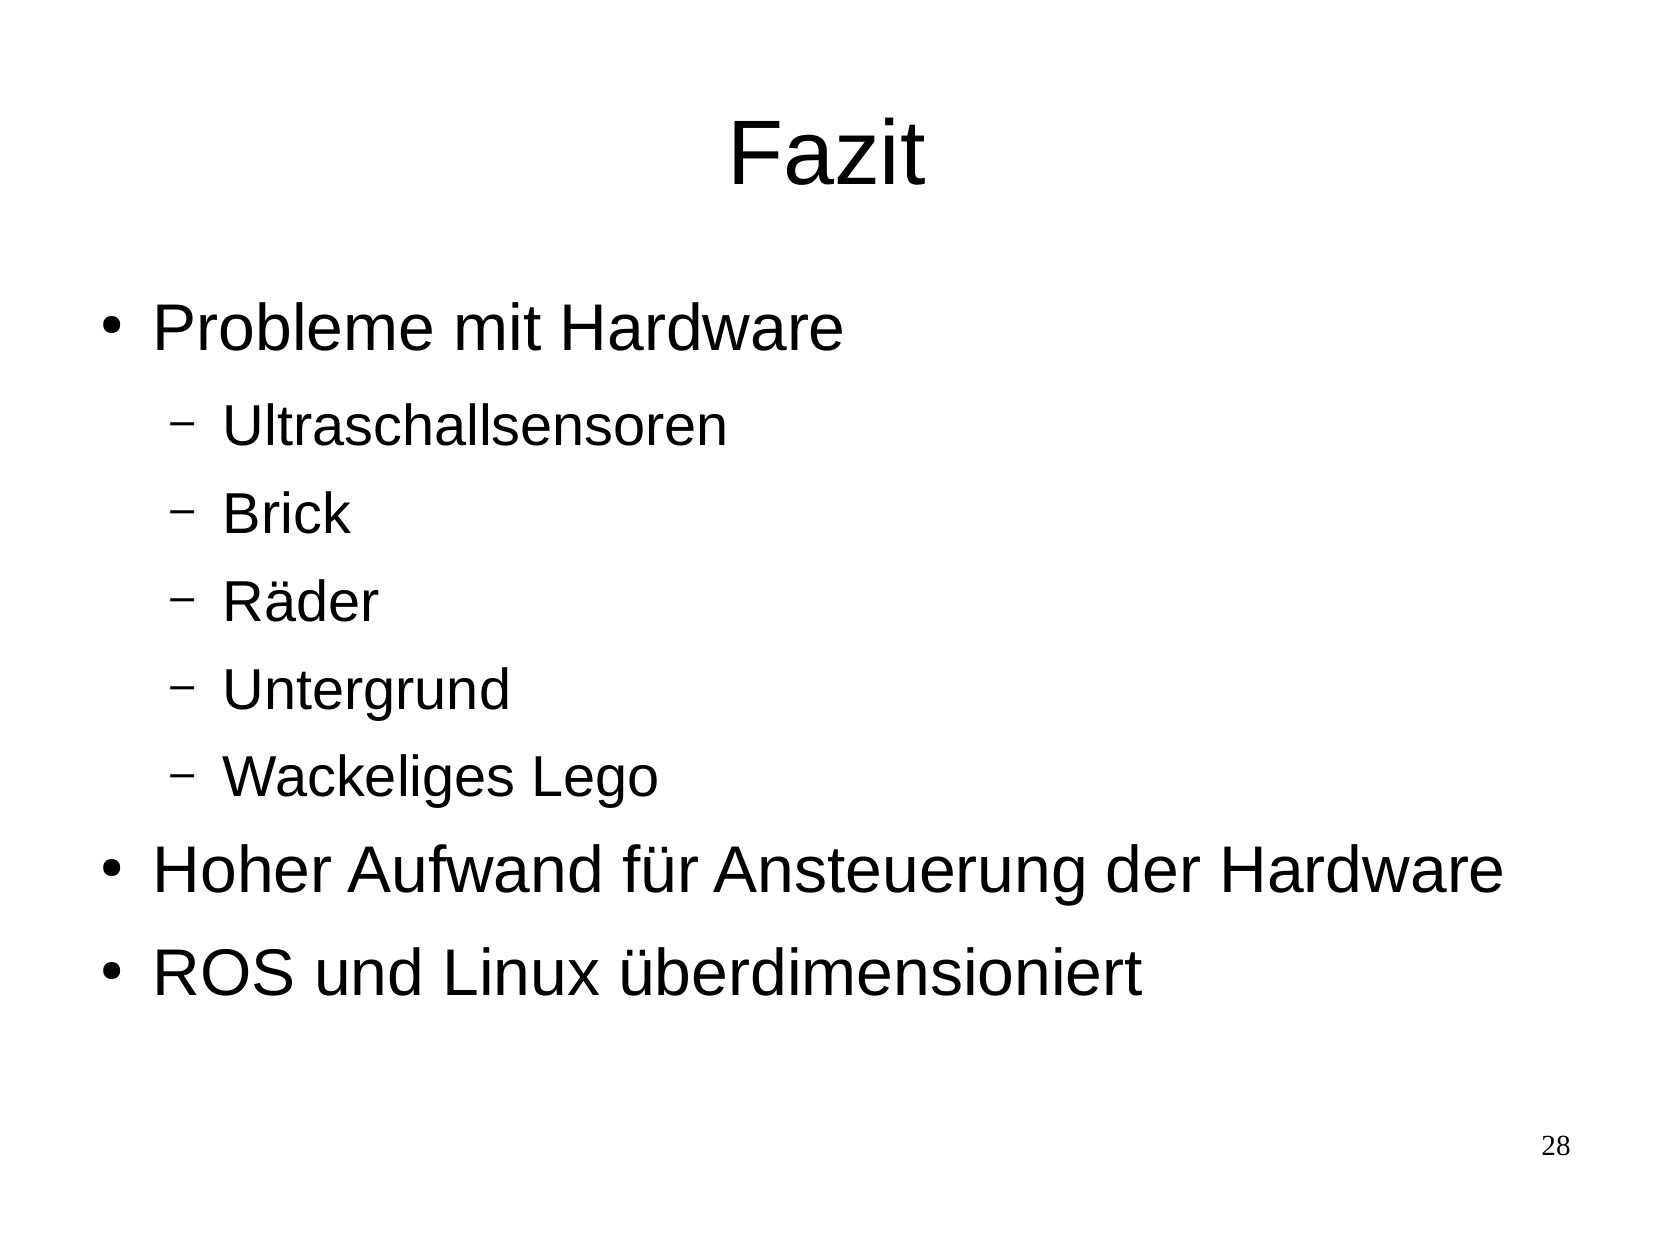

# Fazit
Probleme mit Hardware
Ultraschallsensoren
Brick
Räder
Untergrund
Wackeliges Lego
Hoher Aufwand für Ansteuerung der Hardware
ROS und Linux überdimensioniert
28